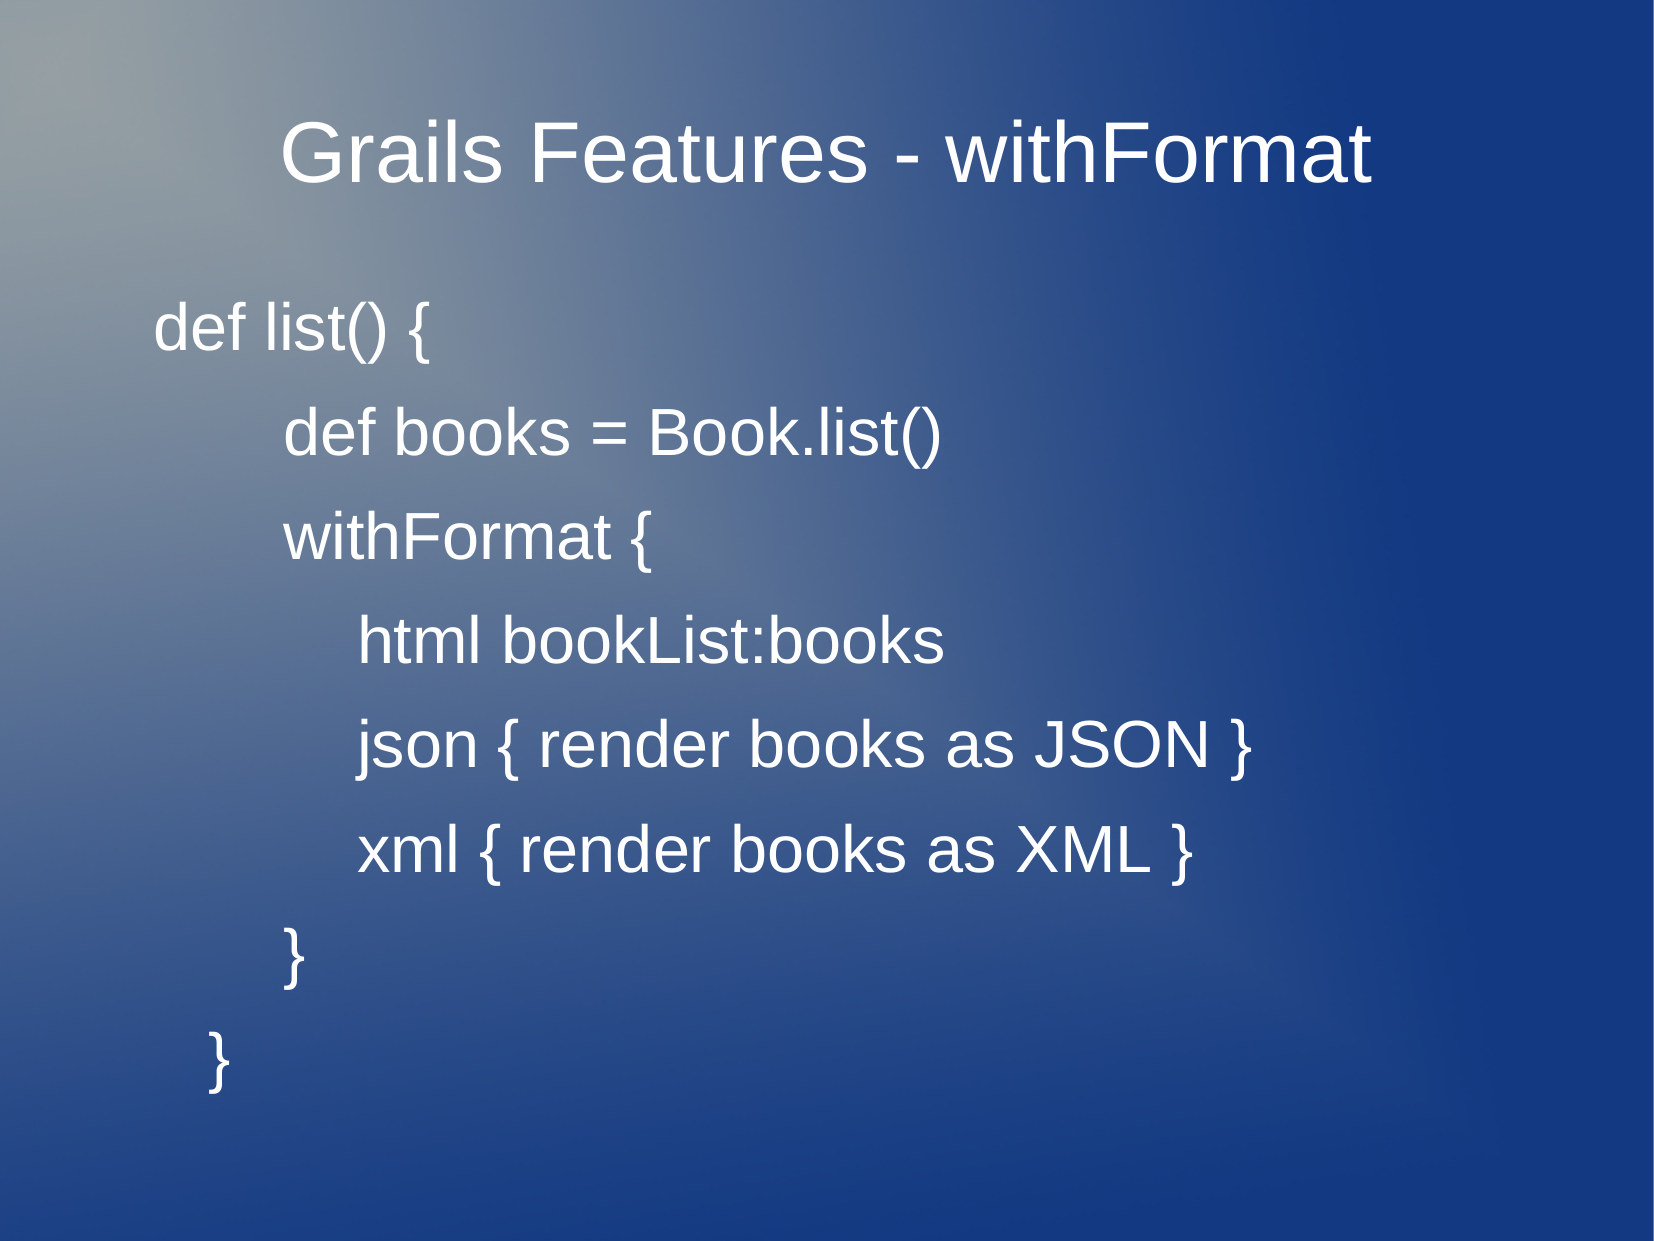

# Grails Features - withFormat
def list() {
 def books = Book.list()
 withFormat {
 html bookList:books
 json { render books as JSON }
 xml { render books as XML }
 }
 }